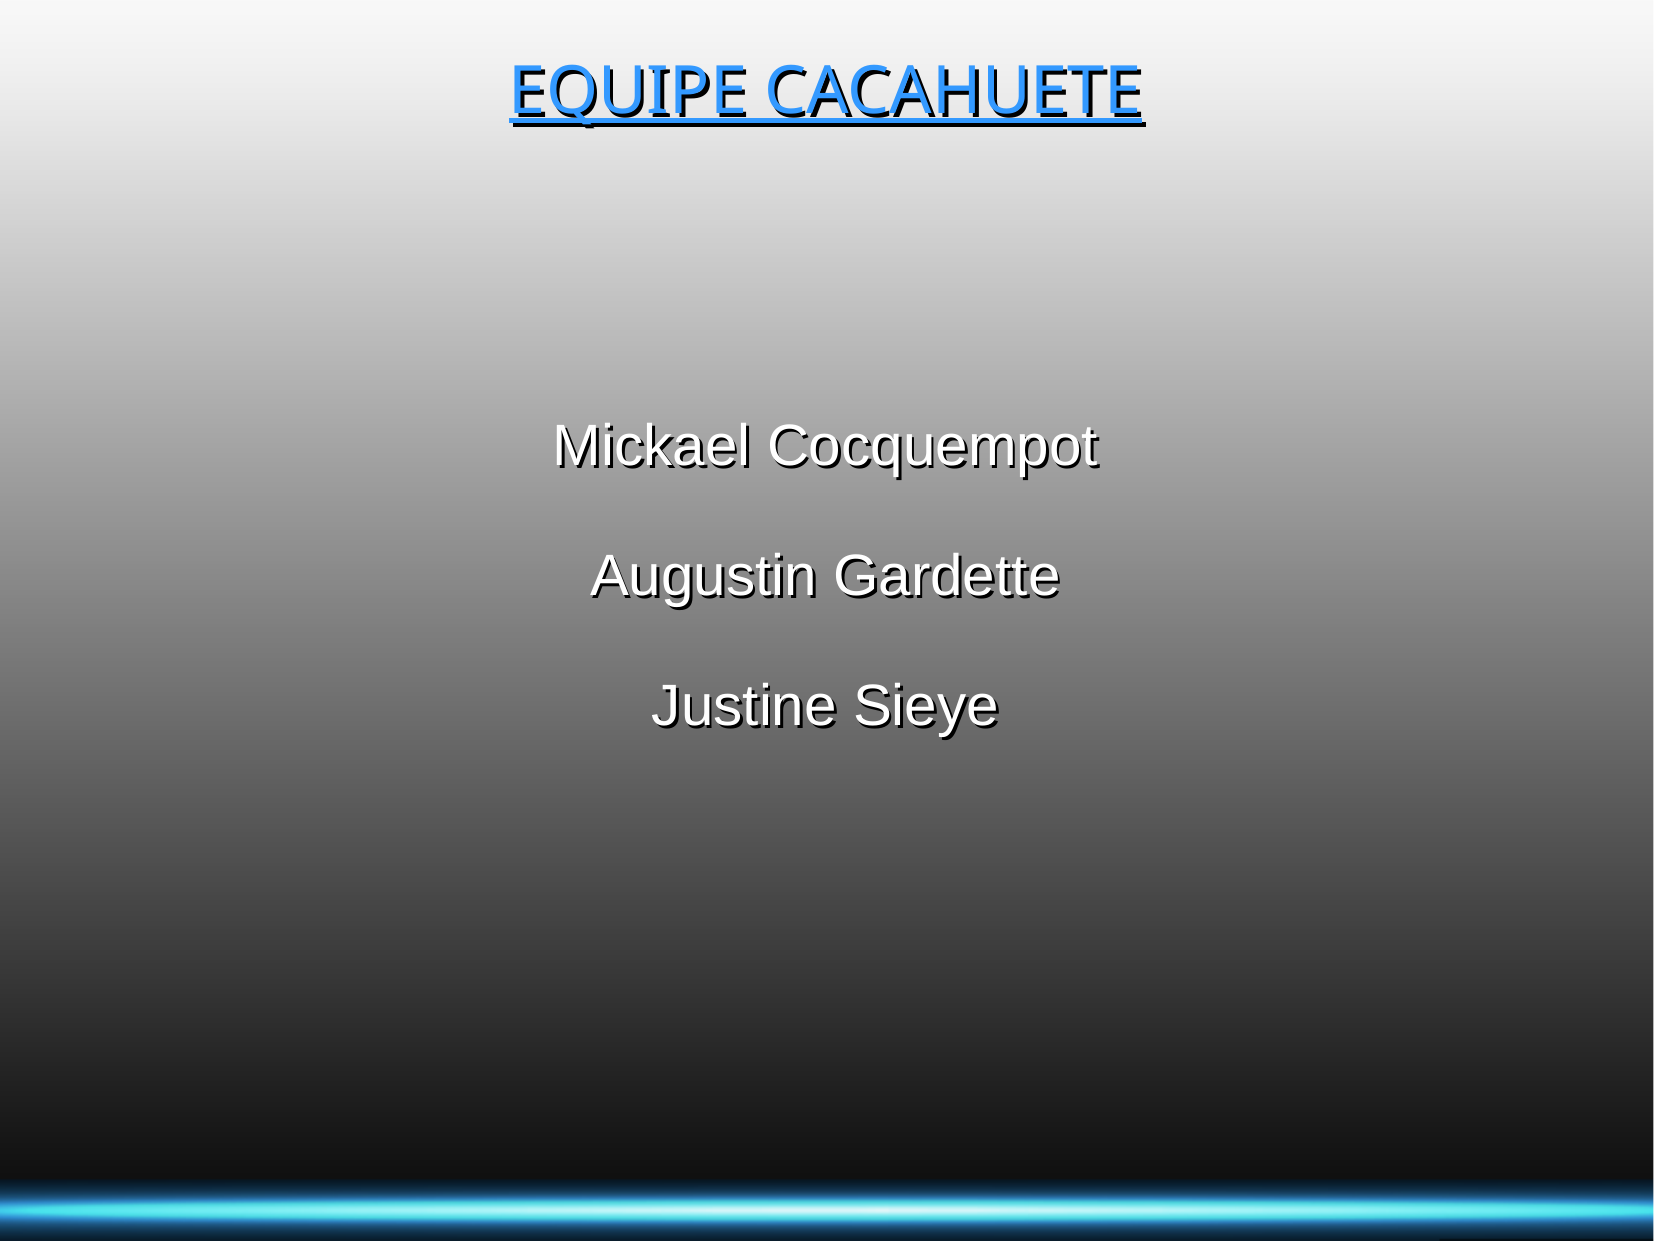

EQUIPE CACAHUETE
Mickael Cocquempot
Augustin Gardette
Justine Sieye